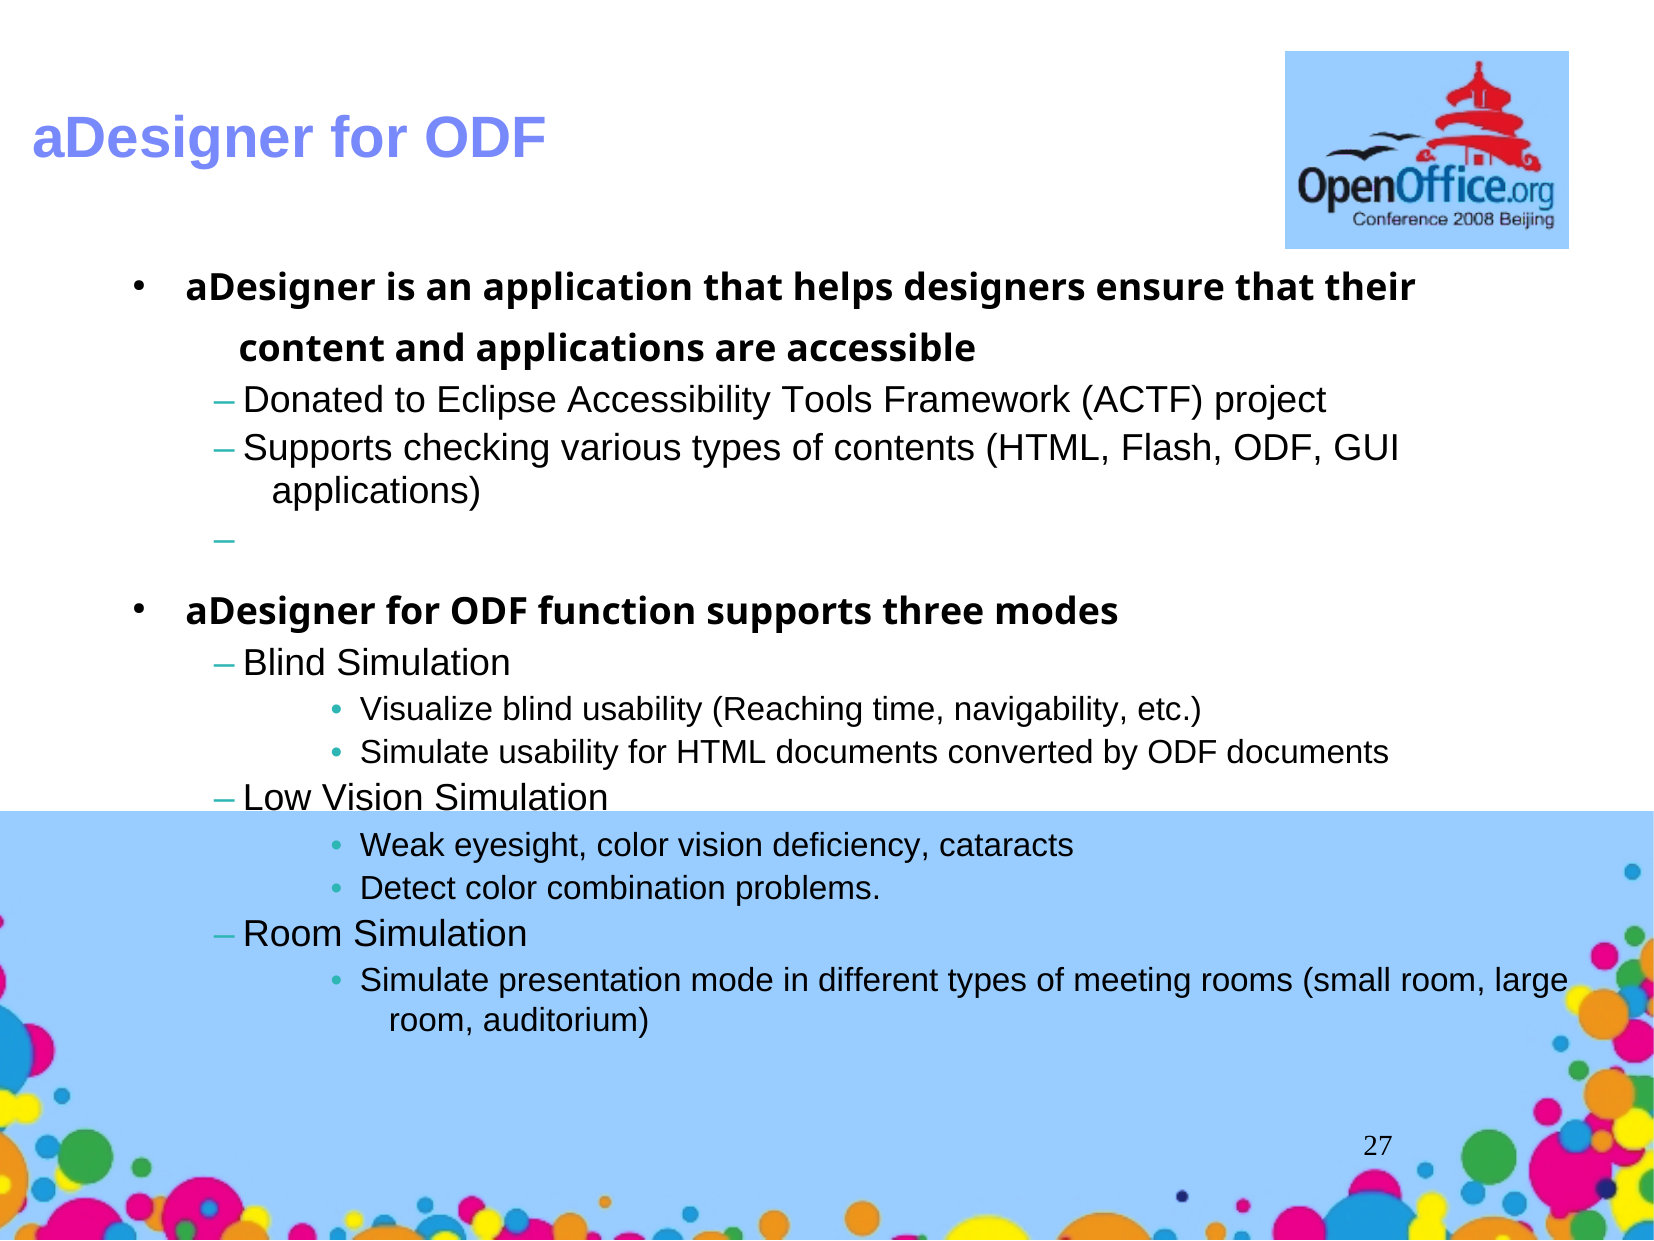

# aDesigner for ODF
aDesigner is an application that helps designers ensure that their content and applications are accessible
Donated to Eclipse Accessibility Tools Framework (ACTF) project
Supports checking various types of contents (HTML, Flash, ODF, GUI applications)
aDesigner for ODF function supports three modes
Blind Simulation
Visualize blind usability (Reaching time, navigability, etc.)
Simulate usability for HTML documents converted by ODF documents
Low Vision Simulation
Weak eyesight, color vision deficiency, cataracts
Detect color combination problems.
Room Simulation
Simulate presentation mode in different types of meeting rooms (small room, large room, auditorium)
27